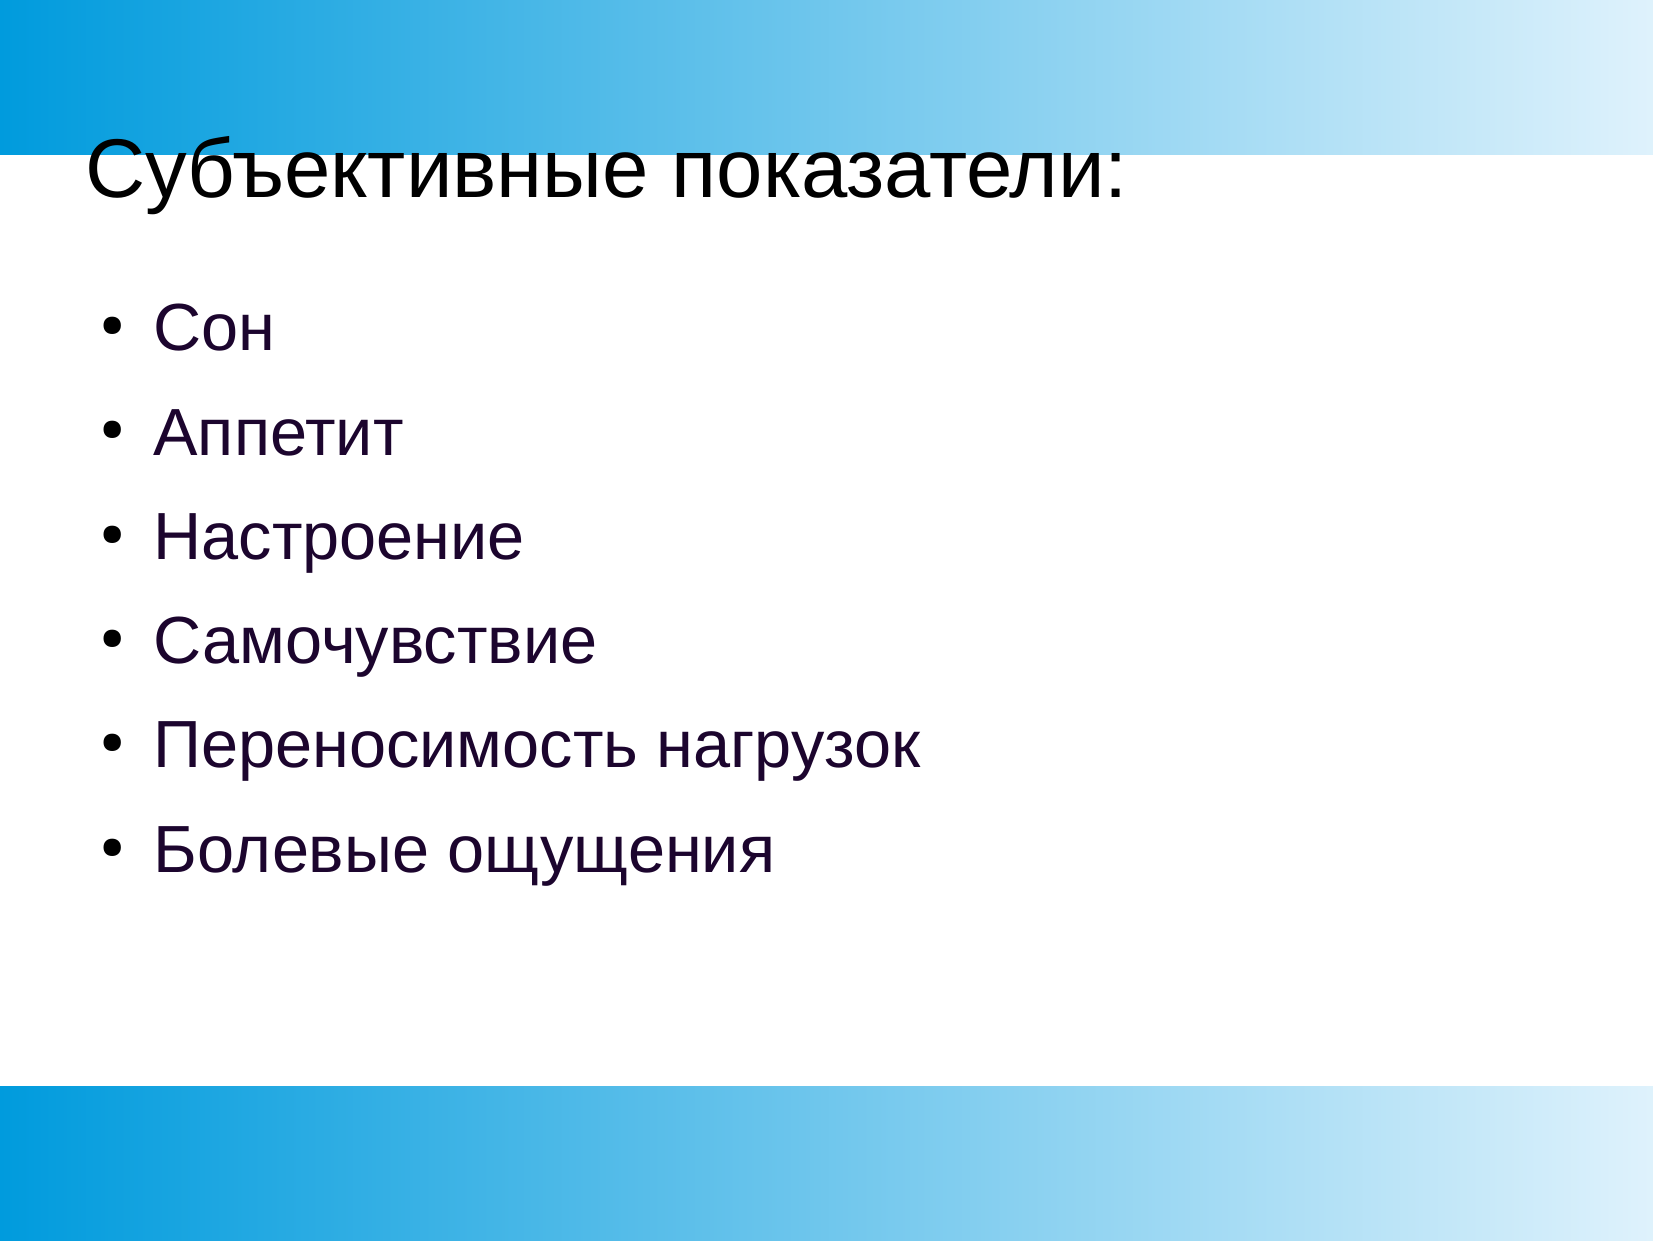

# Субъективные показатели:
Сон
Аппетит
Настроение
Самочувствие
Переносимость нагрузок
Болевые ощущения